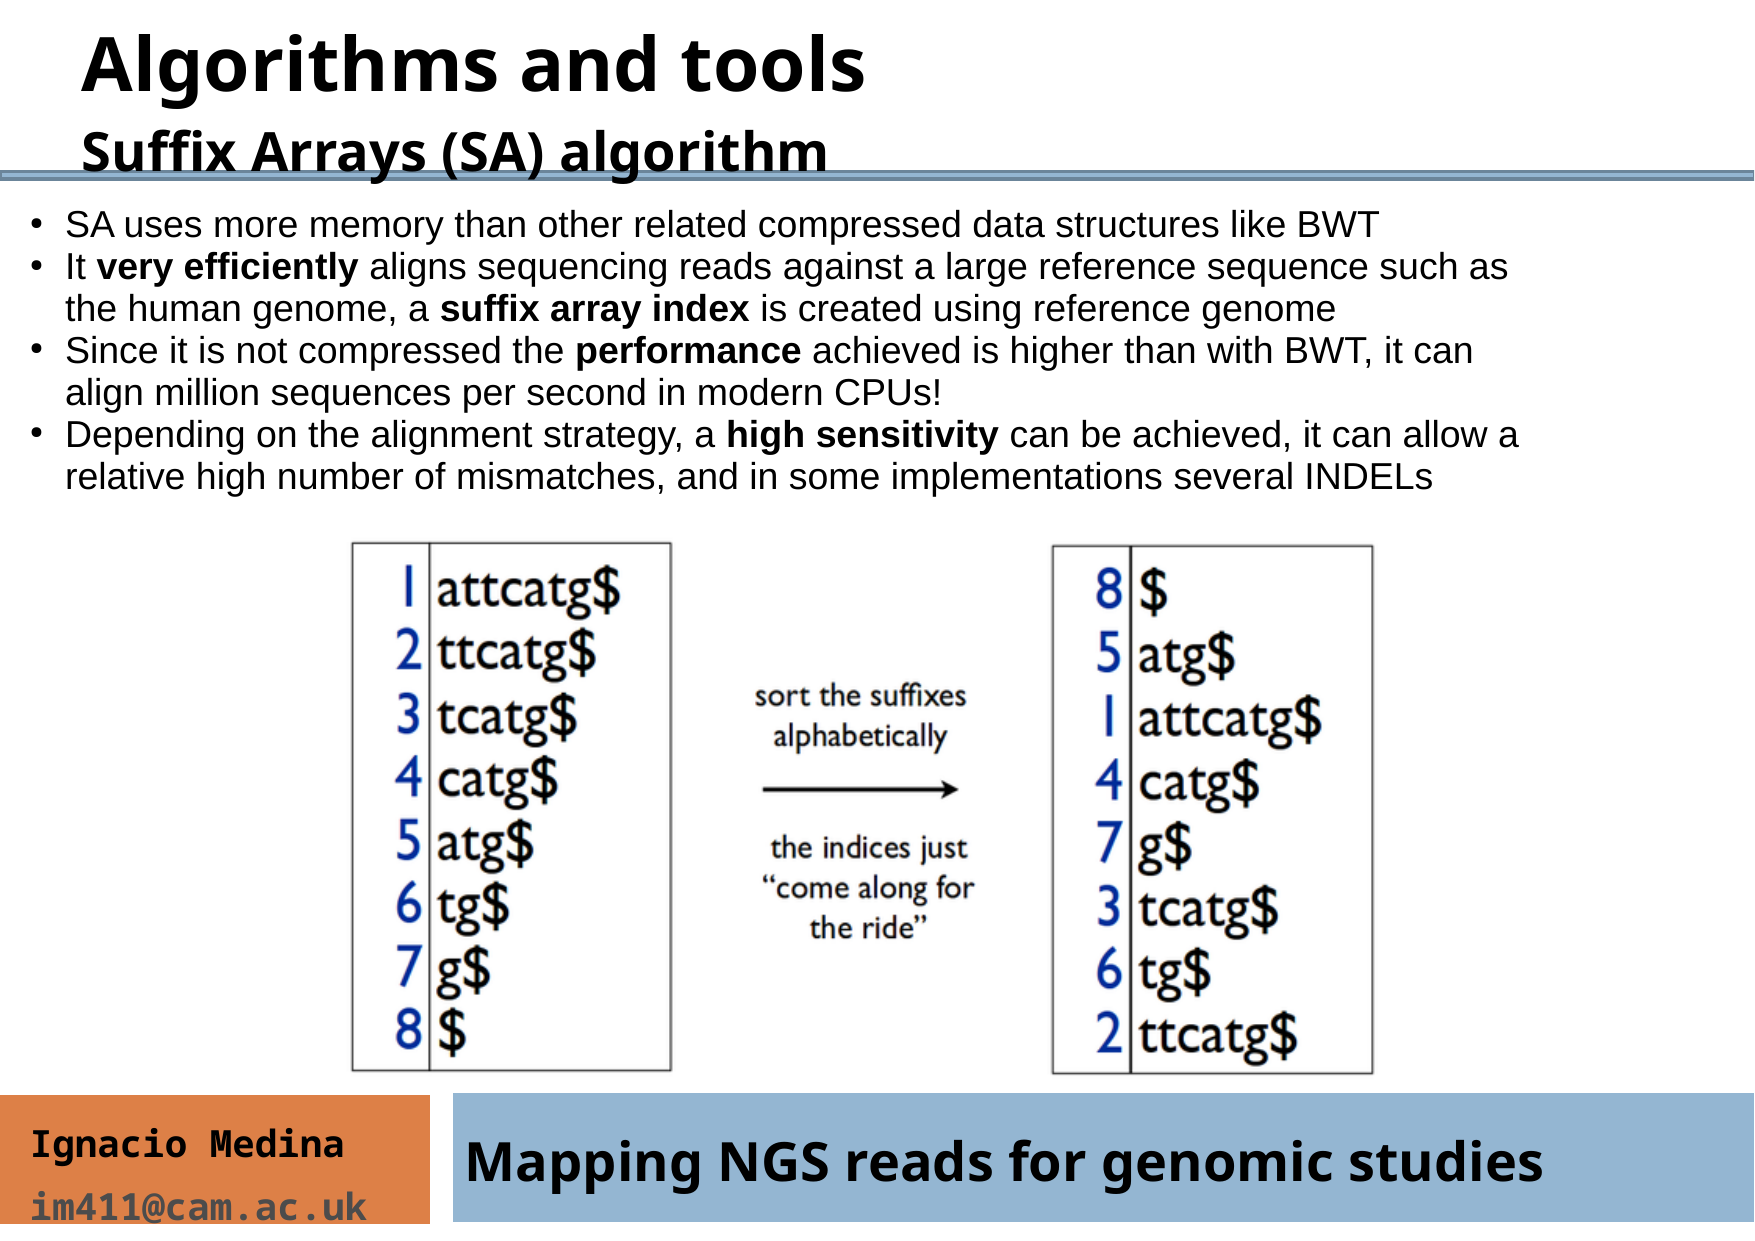

Algorithms and tools
Suffix Arrays (SA) algorithm
SA uses more memory than other related compressed data structures like BWT
It very efficiently aligns sequencing reads against a large reference sequence such as the human genome, a suffix array index is created using reference genome
Since it is not compressed the performance achieved is higher than with BWT, it can align million sequences per second in modern CPUs!
Depending on the alignment strategy, a high sensitivity can be achieved, it can allow a relative high number of mismatches, and in some implementations several INDELs
Ignacio Medina
im411@cam.ac.uk
Mapping NGS reads for genomic studies